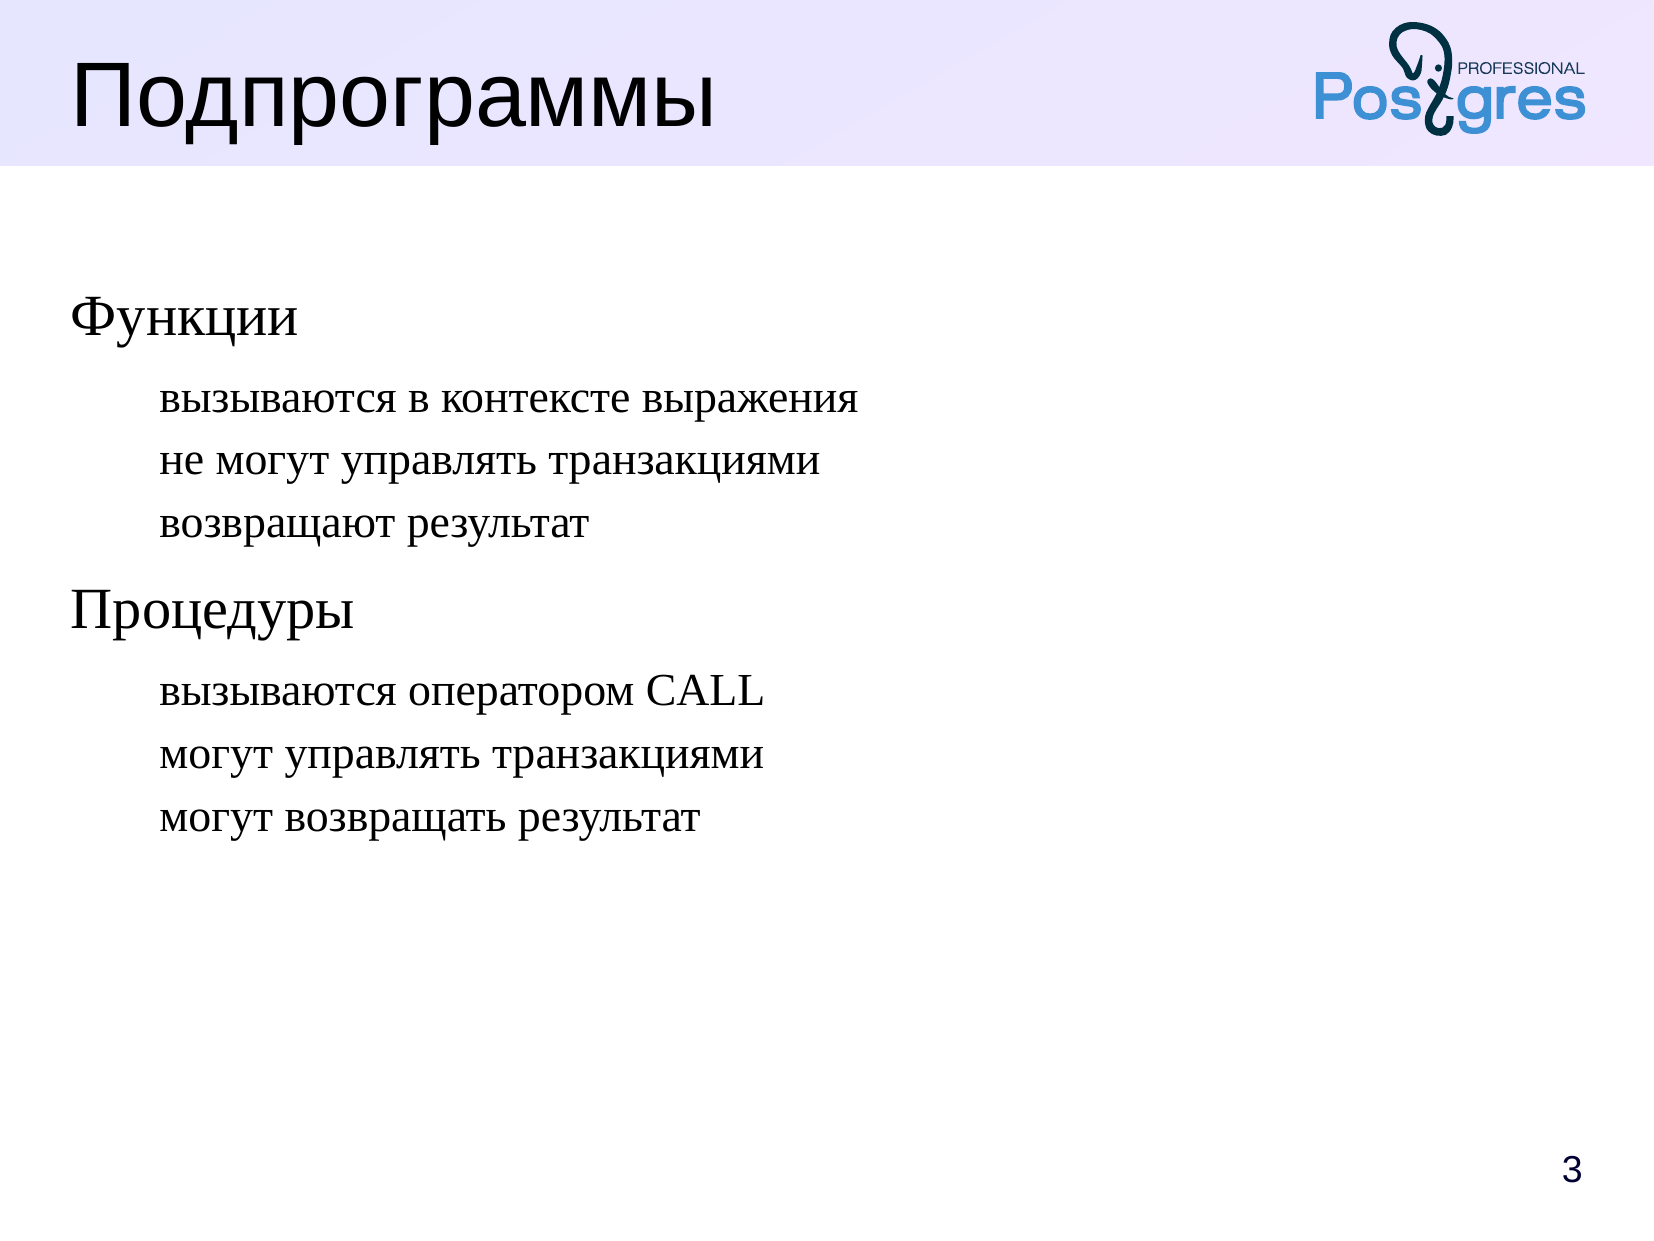

# Подпрограммы
Функции
вызываются в контексте выражения
не могут управлять транзакциями
возвращают результат
Процедуры
вызываются оператором CALL
могут управлять транзакциями
могут возвращать результат